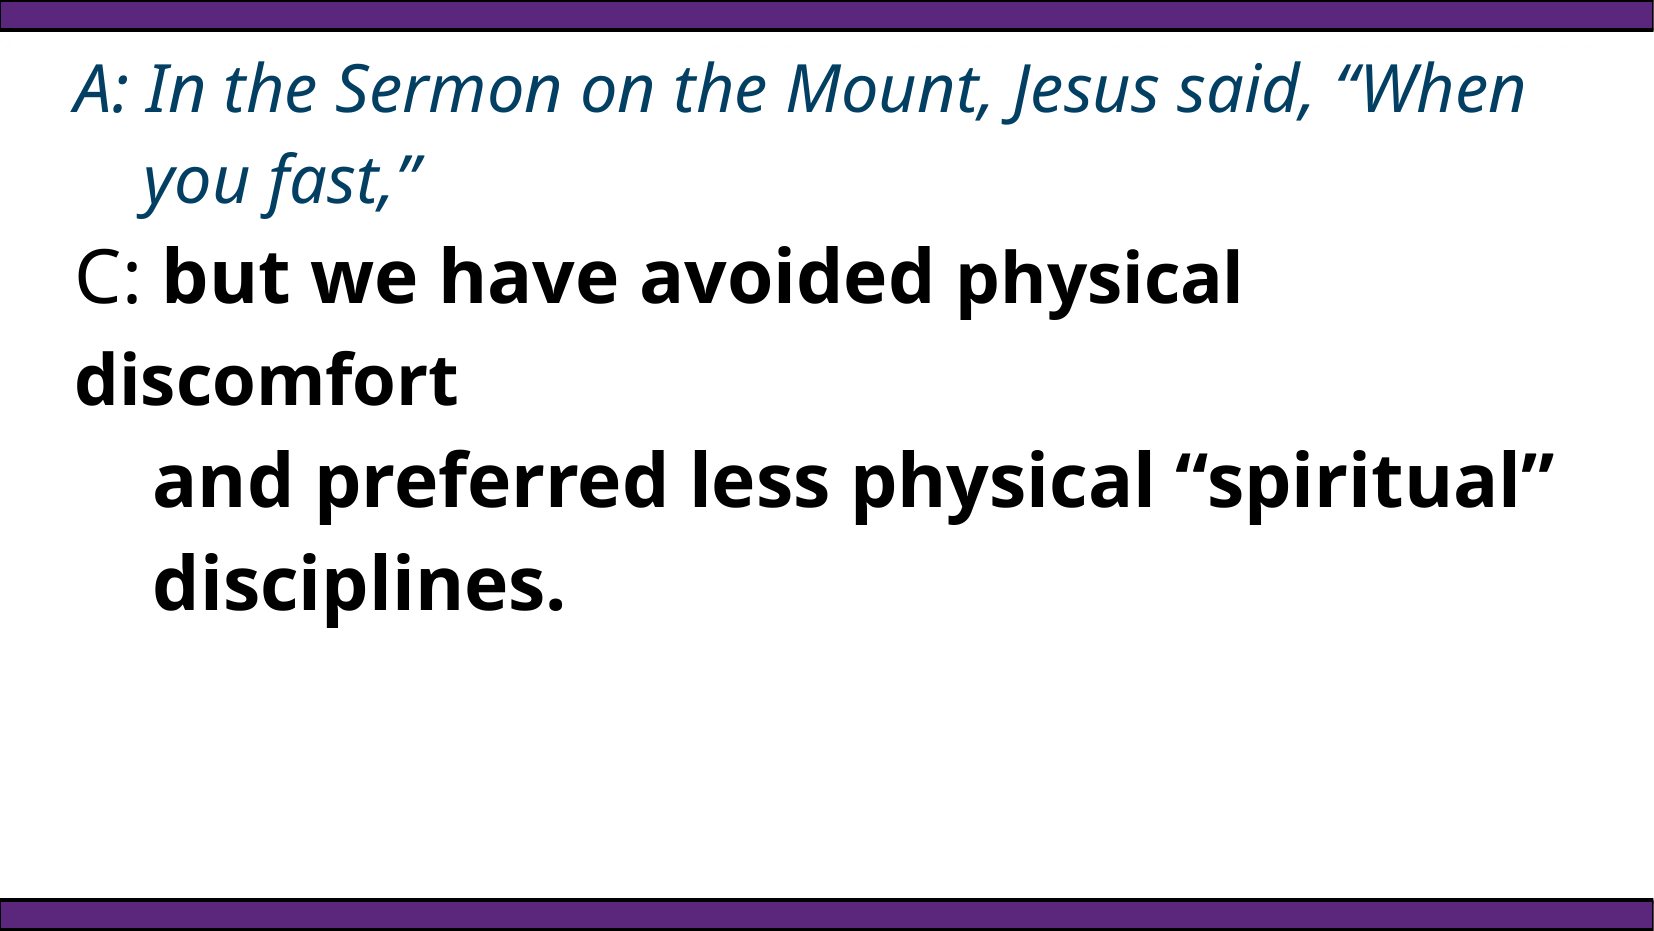

A: In the Sermon on the Mount, Jesus said, “When
 you fast,”
C: but we have avoided physical discomfort
 and preferred less physical “spiritual”
 disciplines.